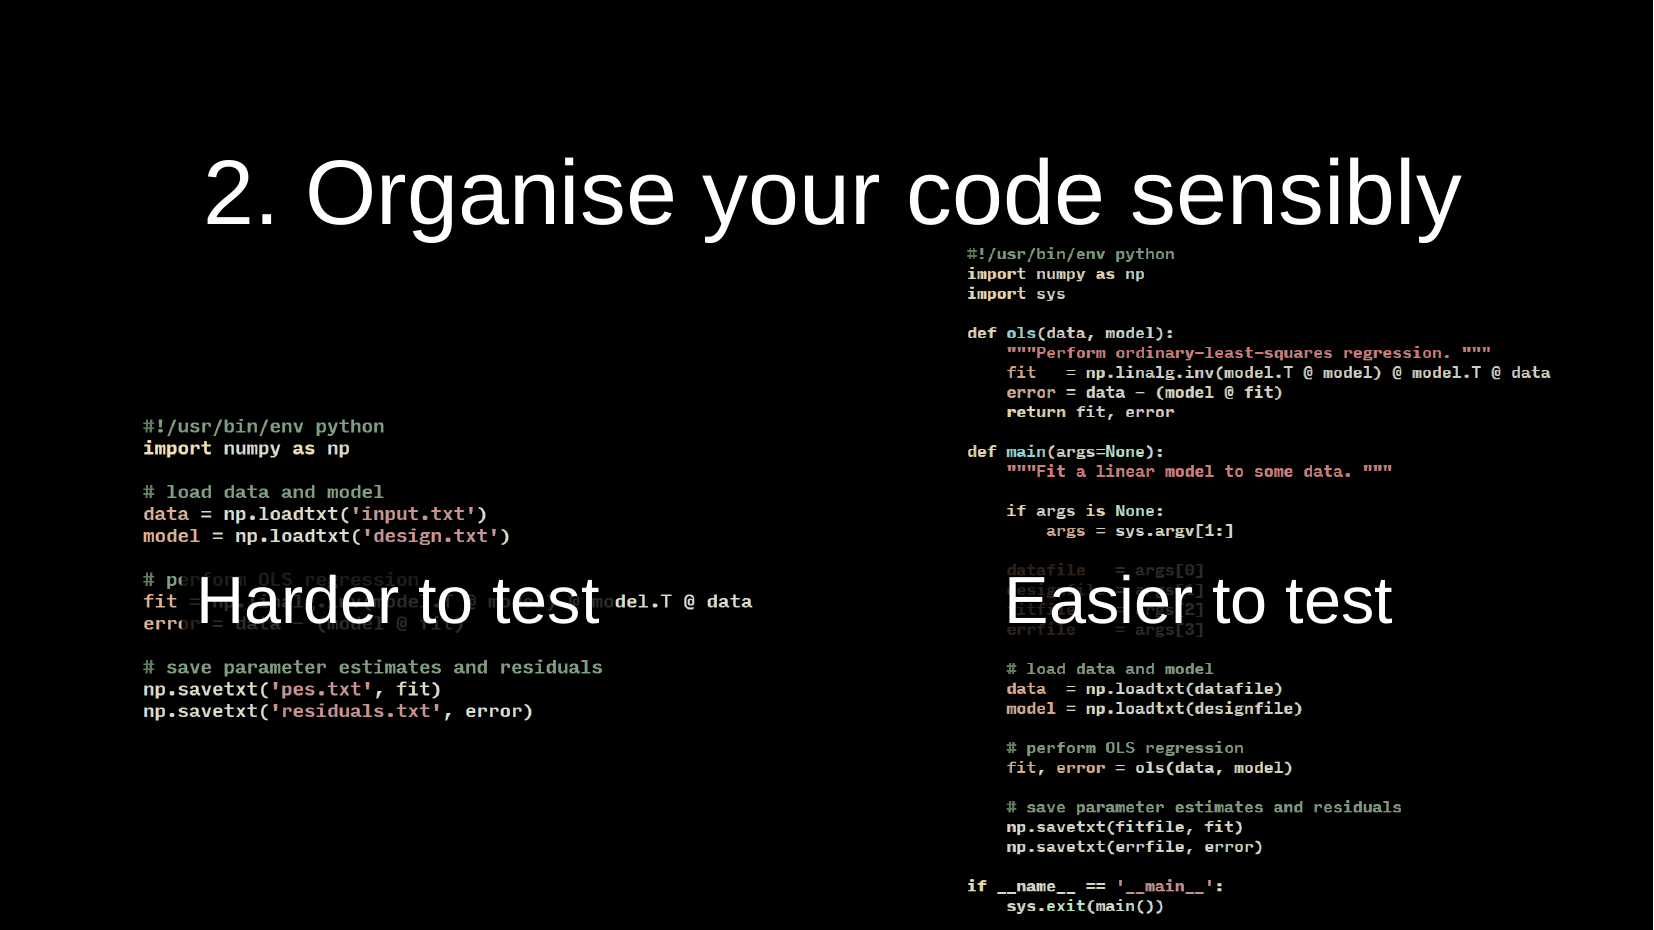

# 2. Organise your code sensibly
Harder to test
Easier to test